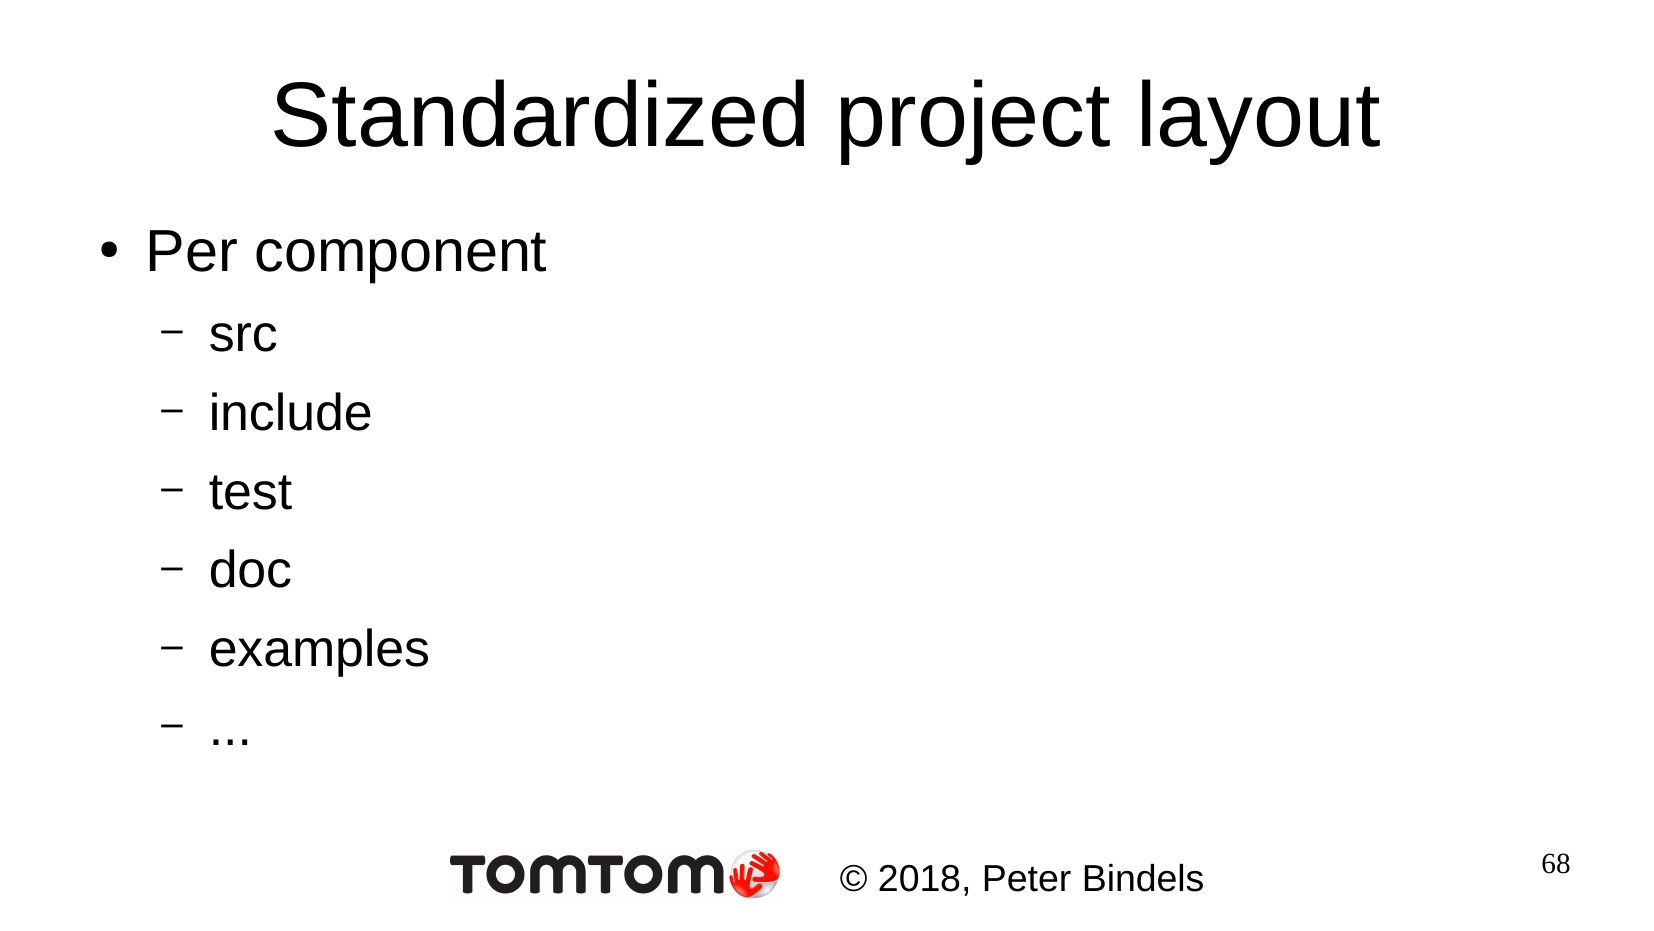

# Standardized project layout
Per component
src
include
test
doc
examples
...
68